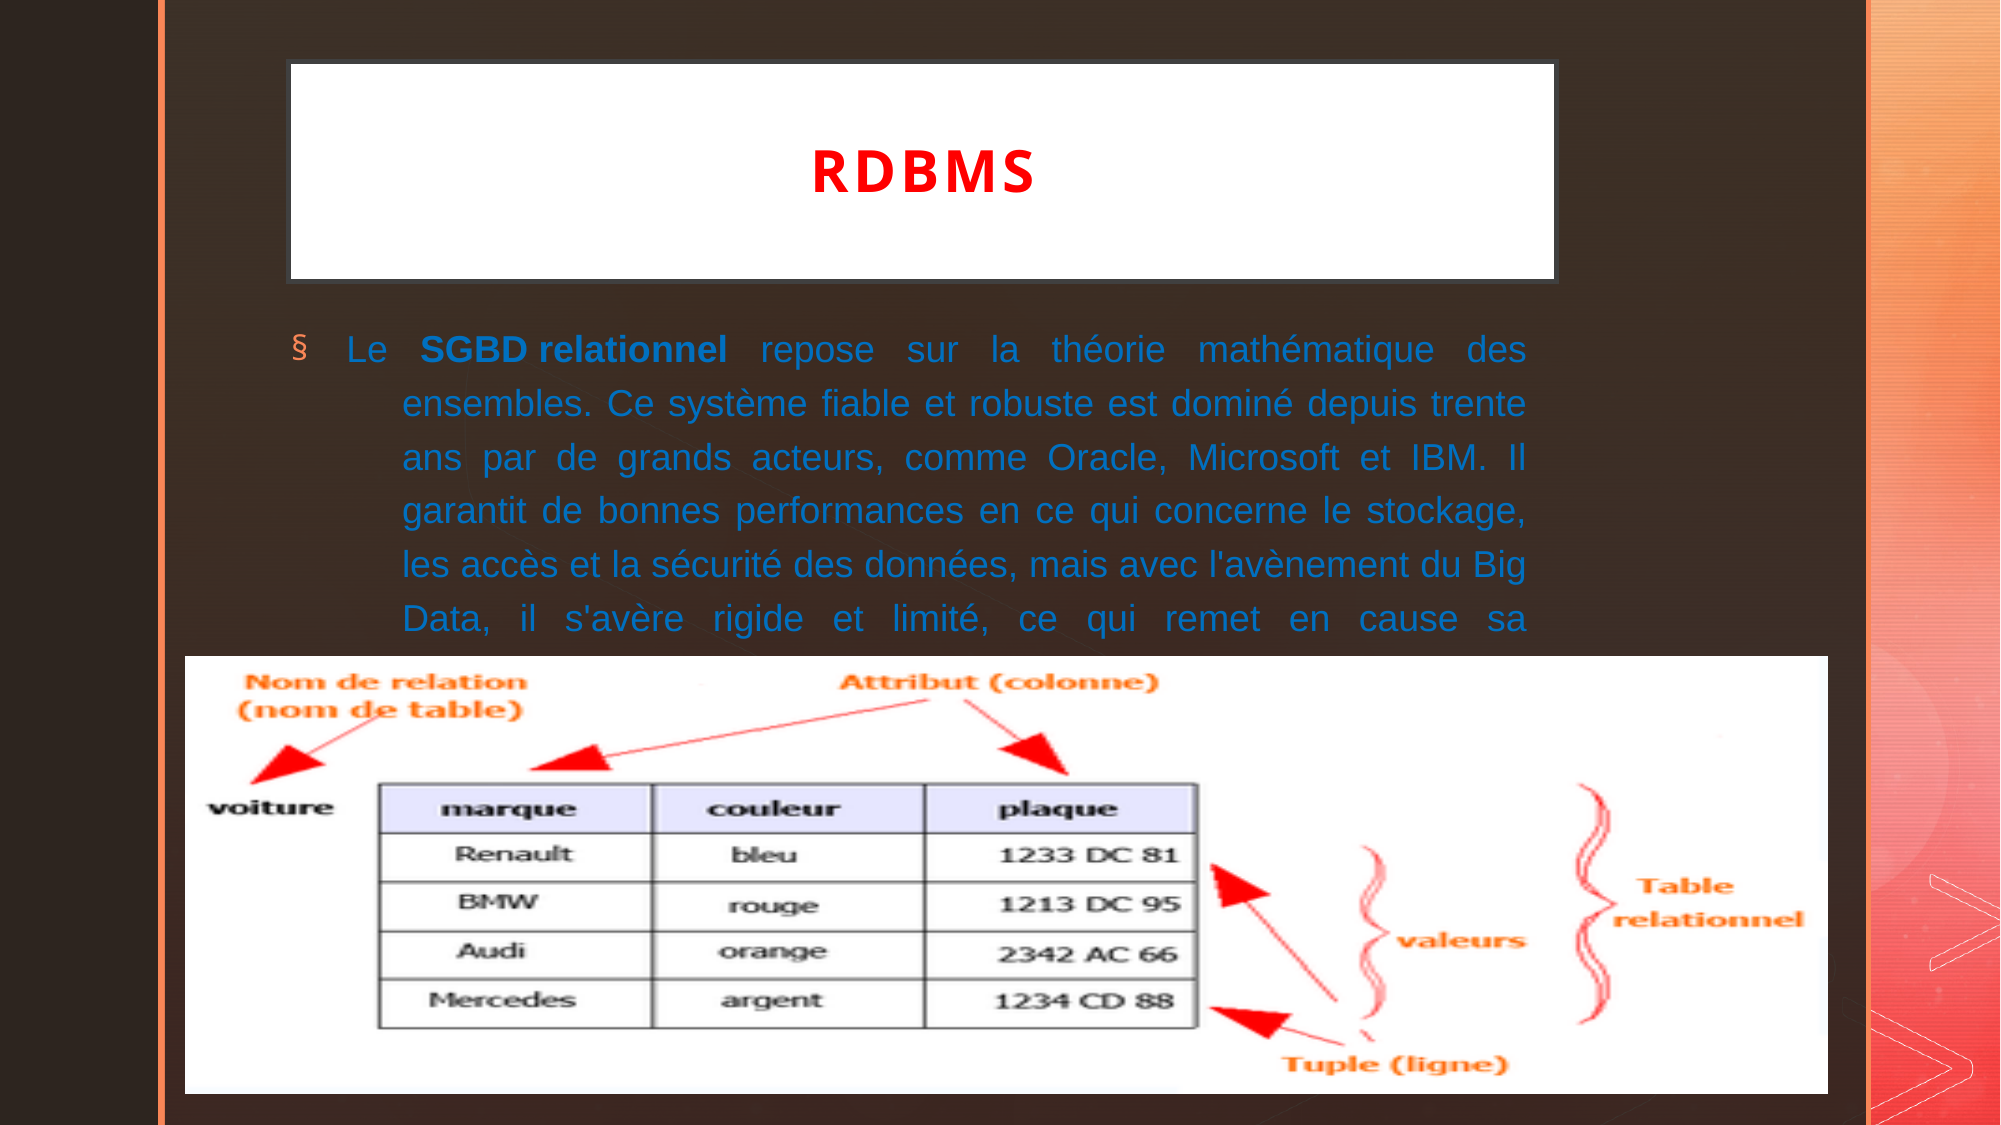

rDBMS
Le SGBD relationnel repose sur la théorie mathématique des ensembles. Ce système fiable et robuste est dominé depuis trente ans par de grands acteurs, comme Oracle, Microsoft et IBM. Il garantit de bonnes performances en ce qui concerne le stockage, les accès et la sécurité des données, mais avec l'avènement du Big Data, il s'avère rigide et limité, ce qui remet en cause sa prédominance.